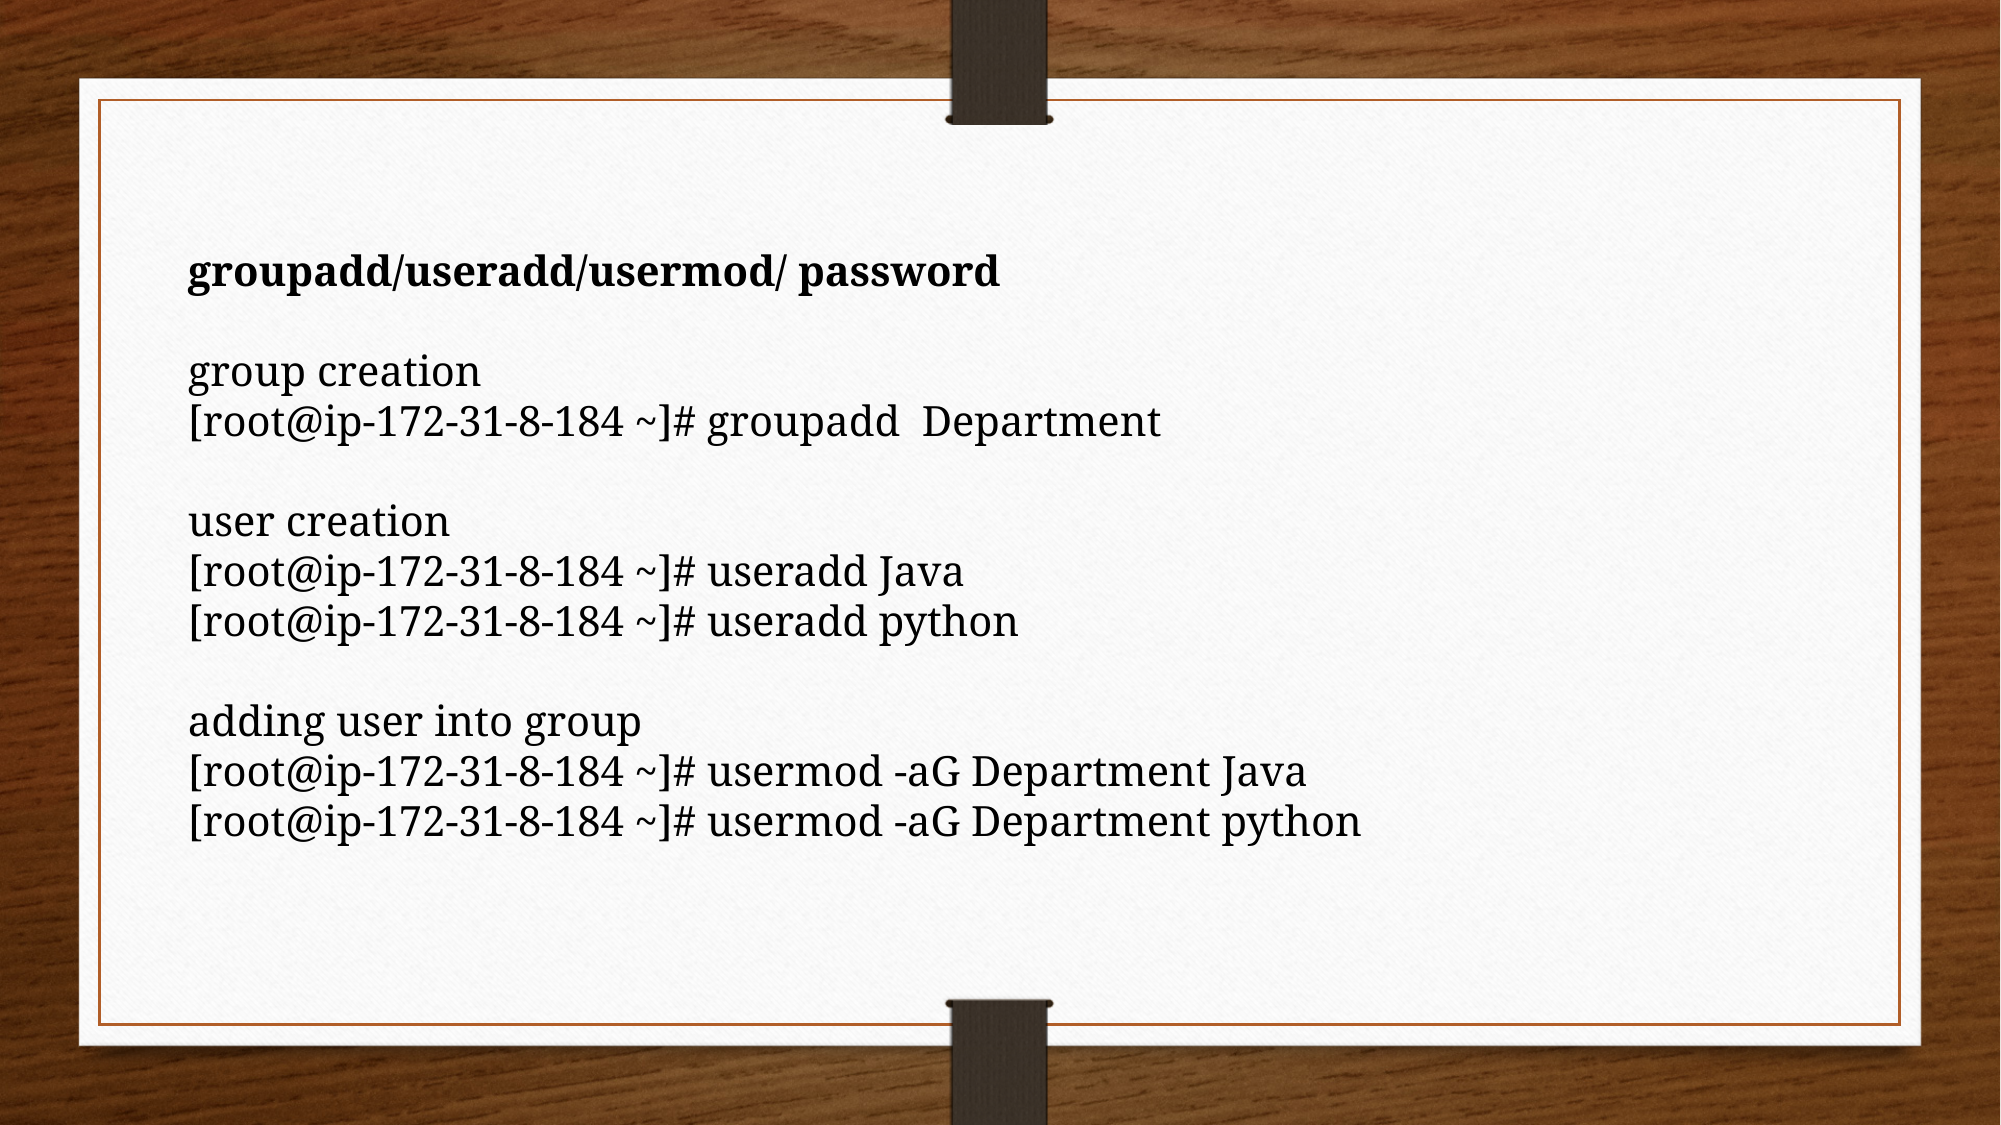

groupadd/useradd/usermod/ password
group creation
[root@ip-172-31-8-184 ~]# groupadd  Department
user creation
[root@ip-172-31-8-184 ~]# useradd Java
[root@ip-172-31-8-184 ~]# useradd python
adding user into group
[root@ip-172-31-8-184 ~]# usermod -aG Department Java
[root@ip-172-31-8-184 ~]# usermod -aG Department python